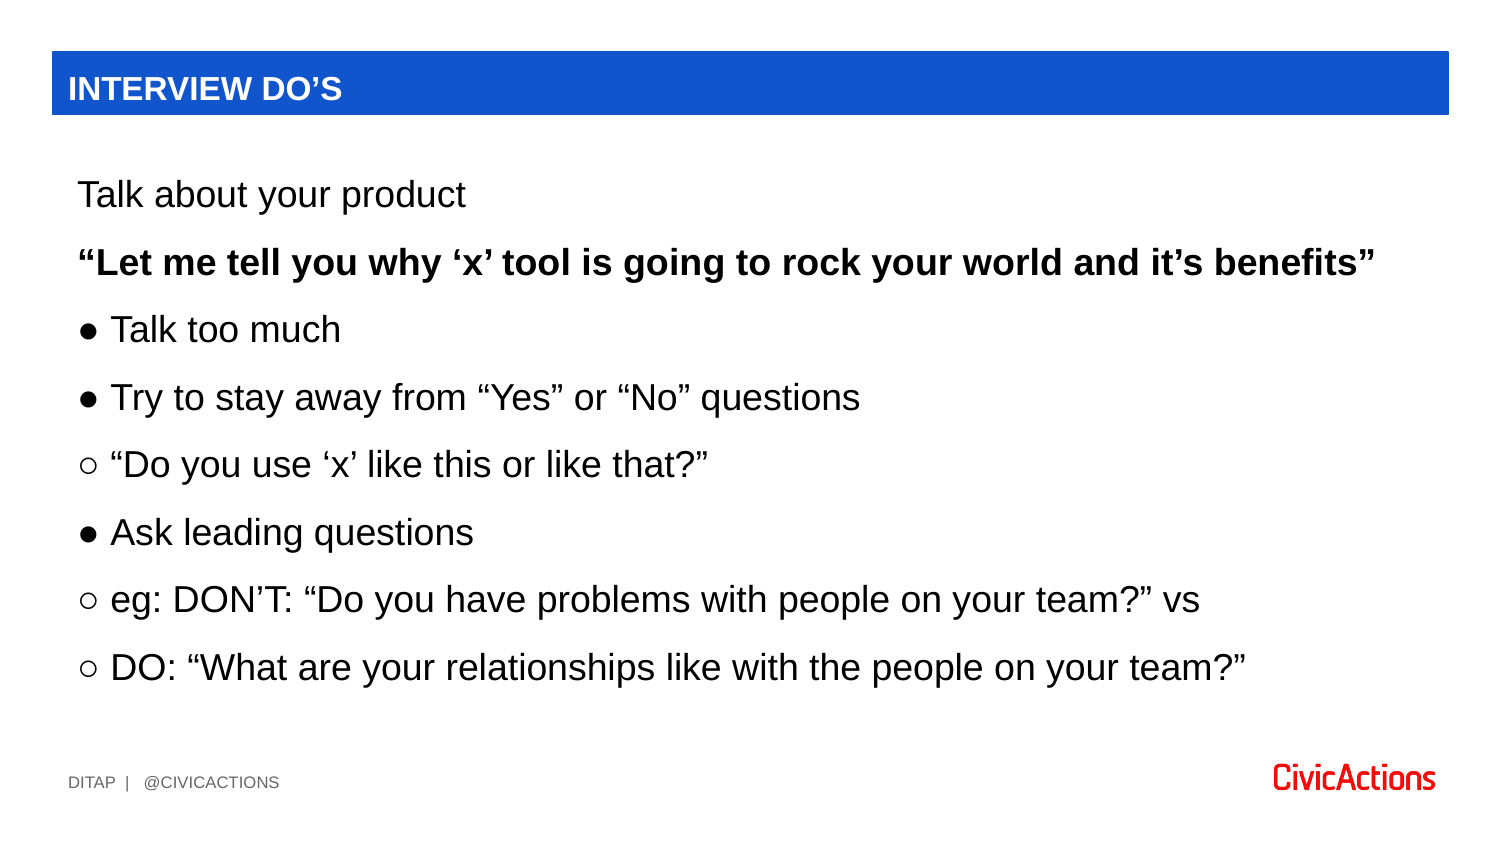

# INTERVIEW DO’S
Talk about your product
“Let me tell you why ‘x’ tool is going to rock your world and it’s benefits”
● Talk too much
● Try to stay away from “Yes” or “No” questions
○ “Do you use ‘x’ like this or like that?”
● Ask leading questions
○ eg: DON’T: “Do you have problems with people on your team?” vs
○ DO: “What are your relationships like with the people on your team?”